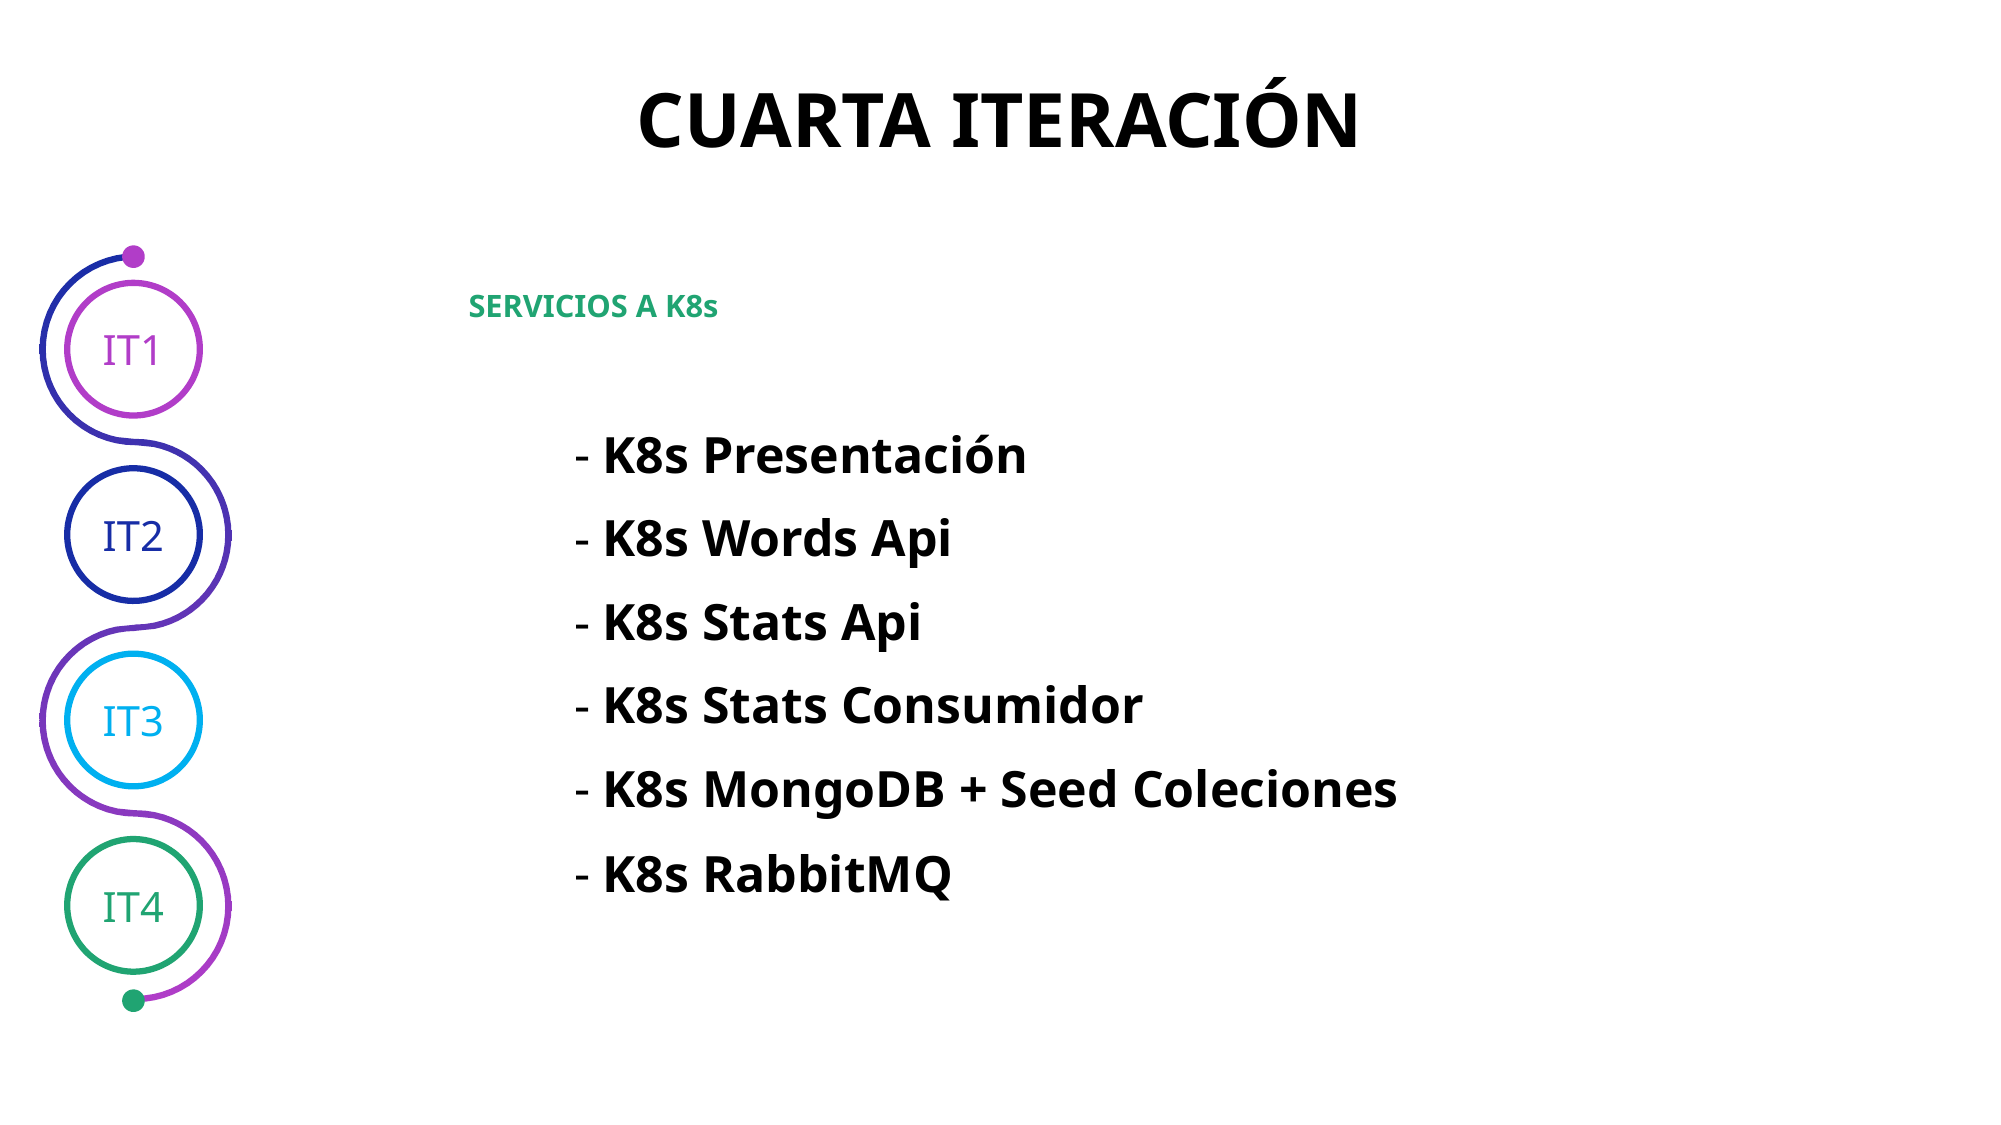

CUARTA Iteración
IT1
# SERVICIOS A K8s
K8s Presentación
IT2
K8s Words Api
K8s Stats Api
IT3
K8s Stats Consumidor
K8s MongoDB + Seed Coleciones
K8s RabbitMQ
IT4